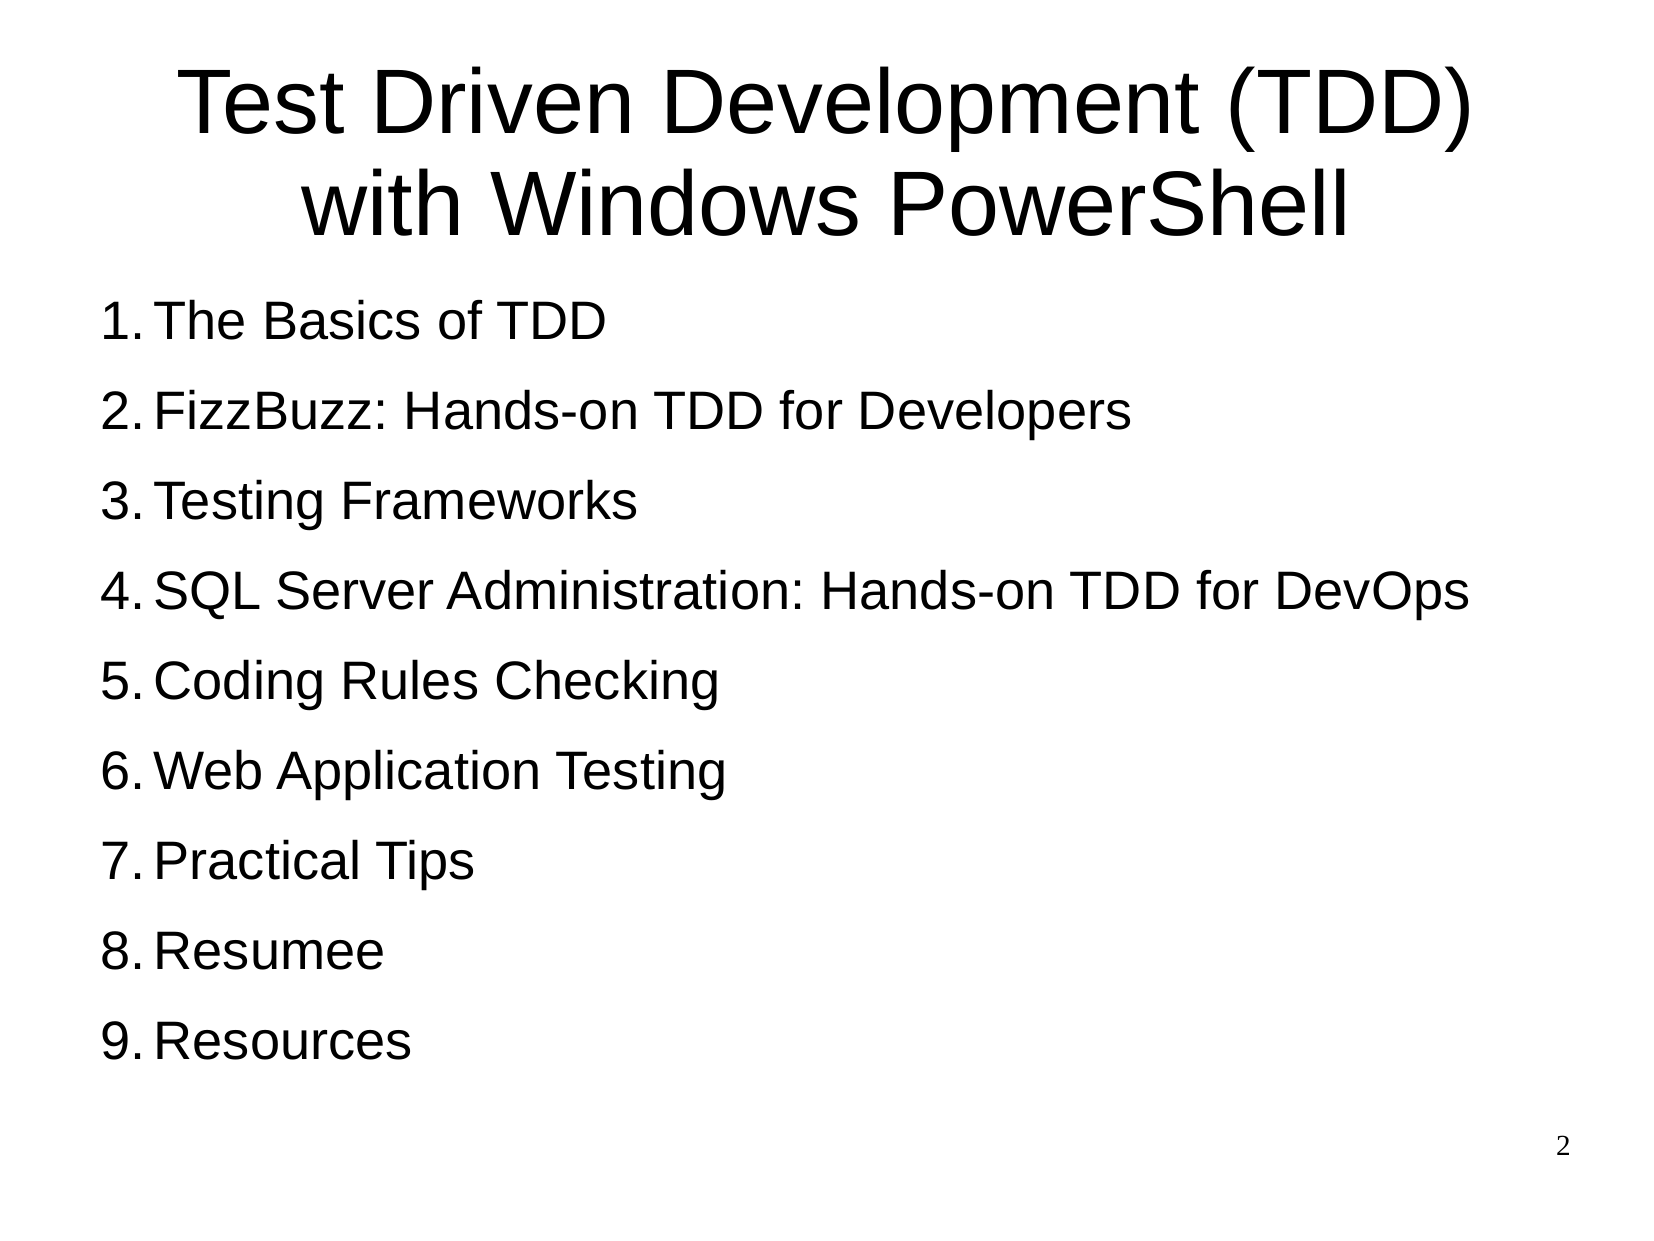

# Test Driven Development (TDD) with Windows PowerShell
The Basics of TDD
FizzBuzz: Hands-on TDD for Developers
Testing Frameworks
SQL Server Administration: Hands-on TDD for DevOps
Coding Rules Checking
Web Application Testing
Practical Tips
Resumee
Resources
2